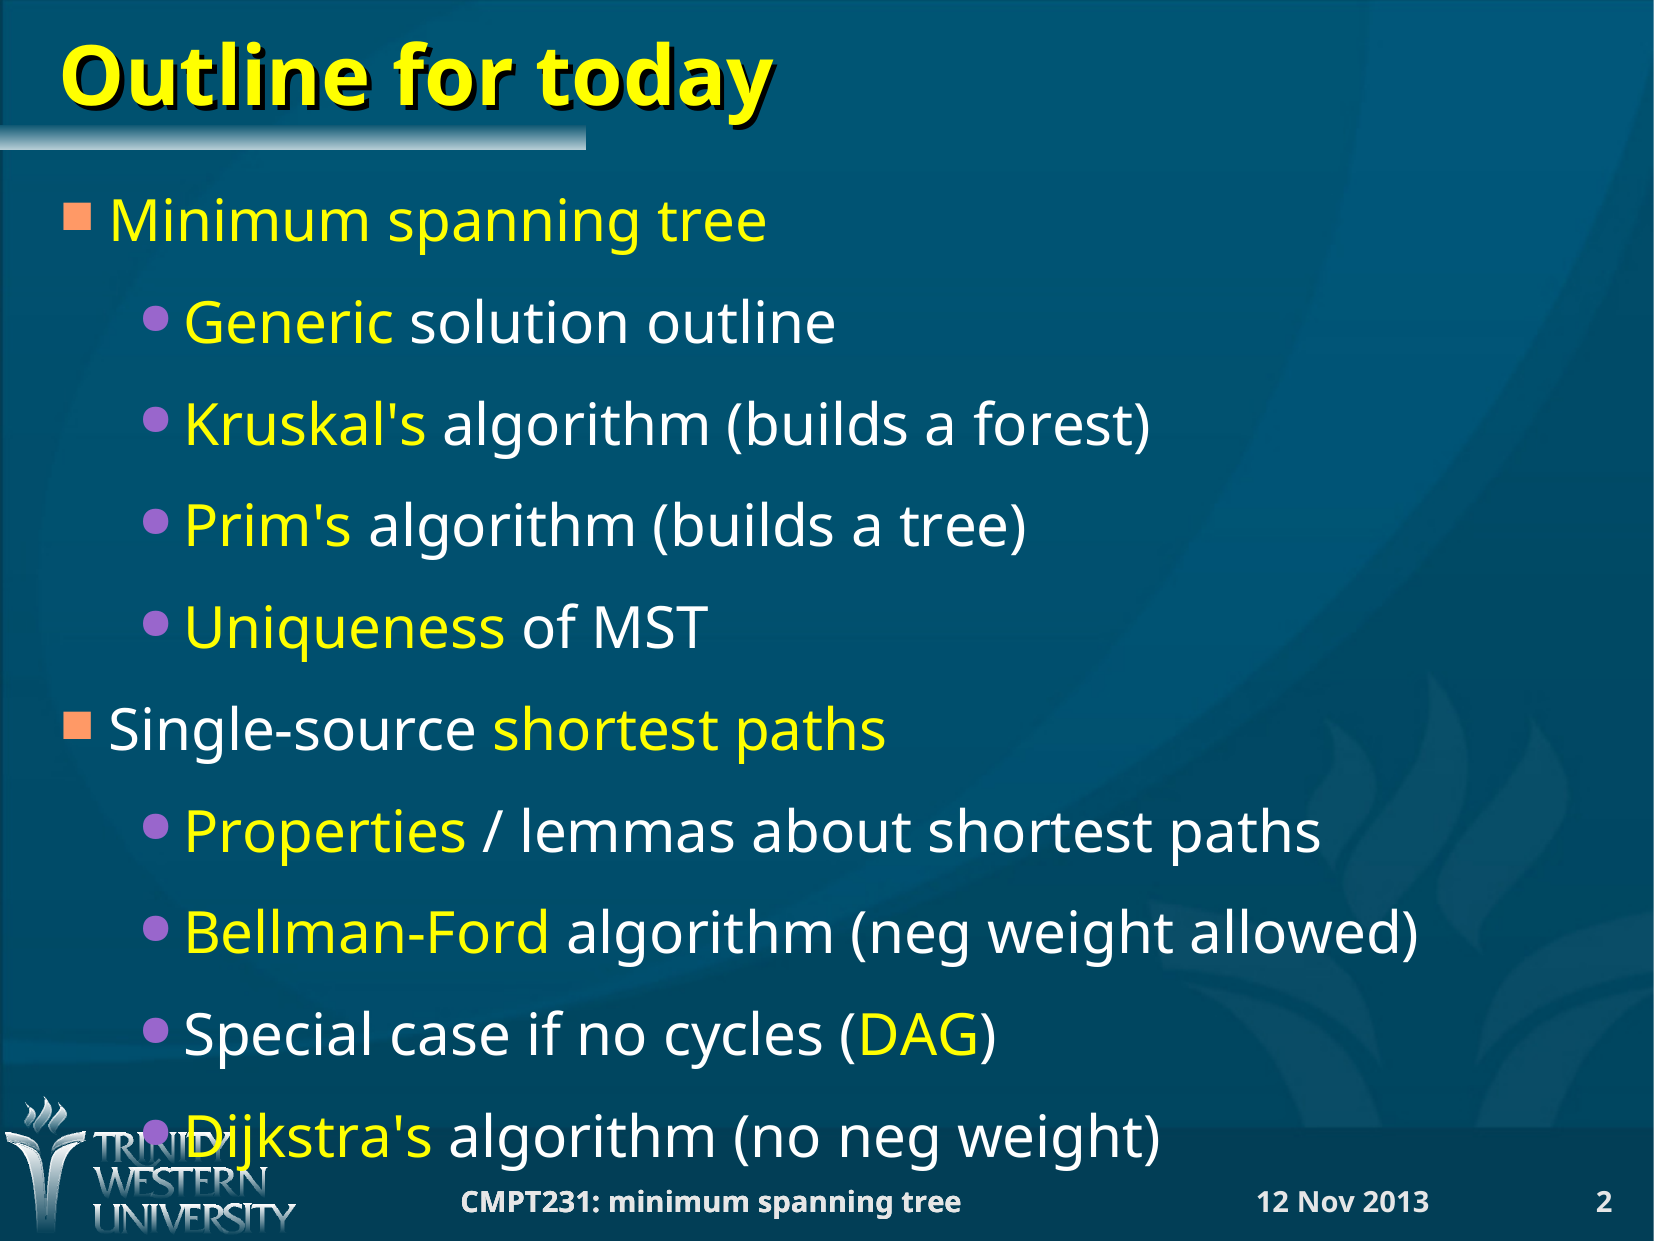

# Outline for today
Minimum spanning tree
Generic solution outline
Kruskal's algorithm (builds a forest)
Prim's algorithm (builds a tree)
Uniqueness of MST
Single-source shortest paths
Properties / lemmas about shortest paths
Bellman-Ford algorithm (neg weight allowed)
Special case if no cycles (DAG)
Dijkstra's algorithm (no neg weight)
CMPT231: minimum spanning tree
12 Nov 2013
2